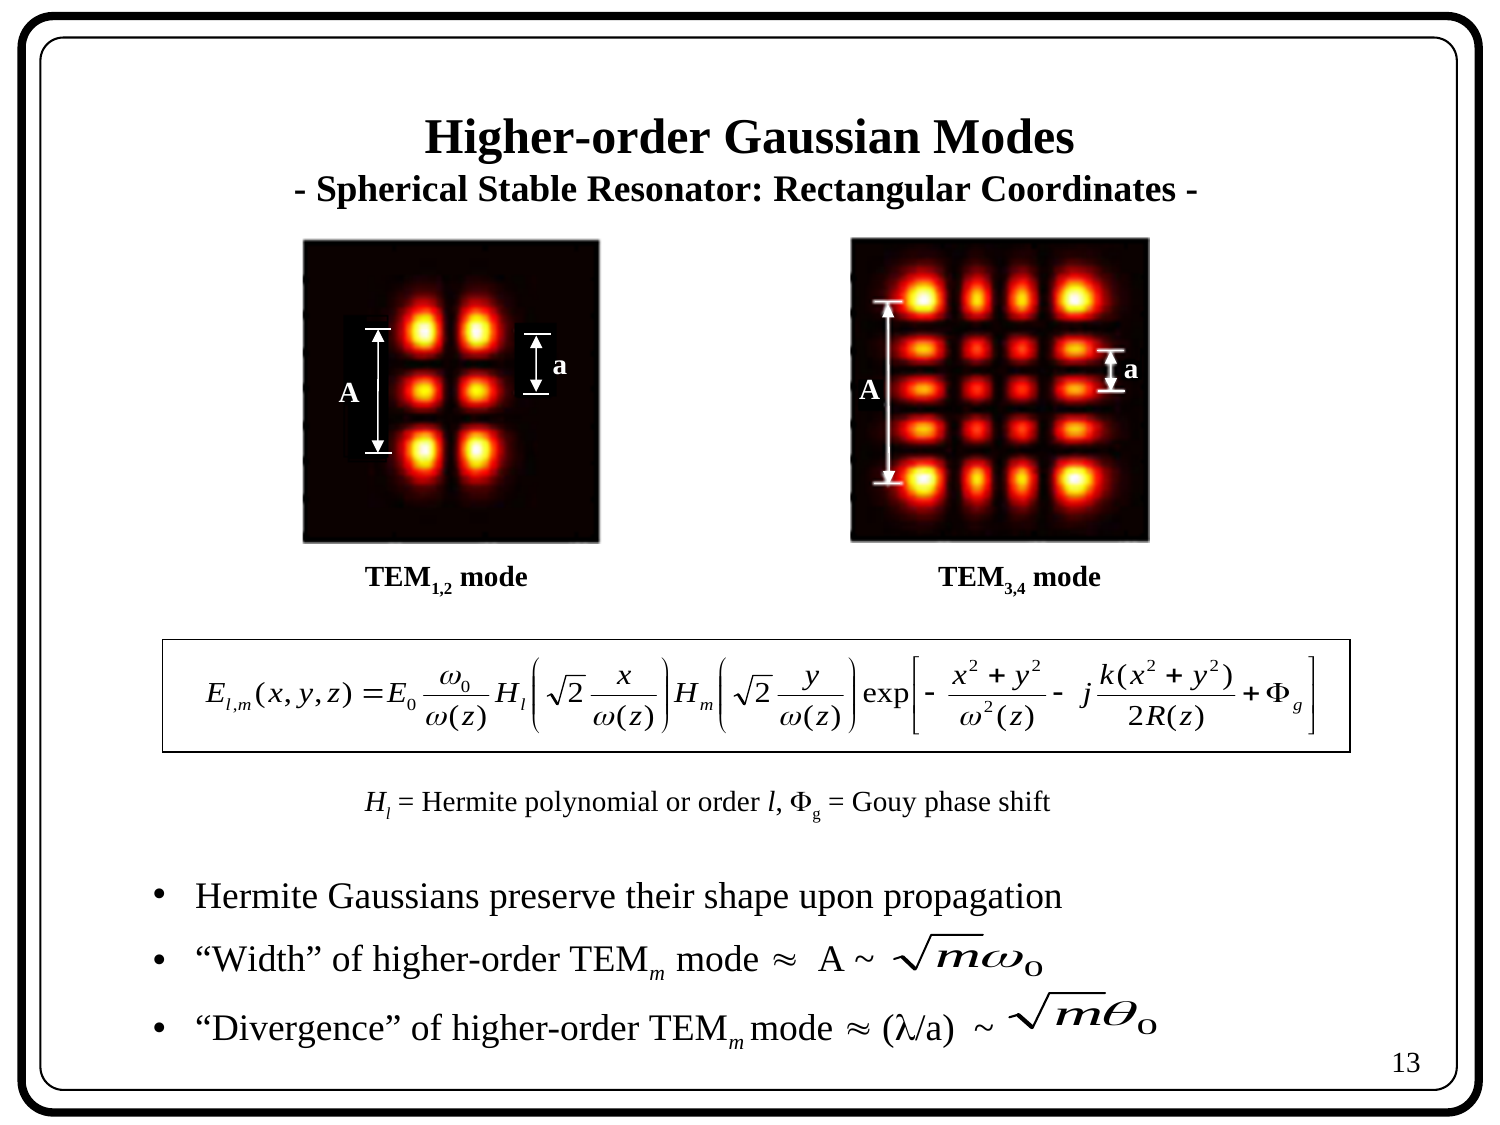

# Higher-order Gaussian Modes - Spherical Stable Resonator: Rectangular Coordinates -
a
a
a
A
A
A
TEM1,2 mode		 TEM3,4 mode
Hl = Hermite polynomial or order l, g = Gouy phase shift
 Hermite Gaussians preserve their shape upon propagation
 “Width” of higher-order TEMm mode  A ~
 “Divergence” of higher-order TEMm mode  (/a) ~